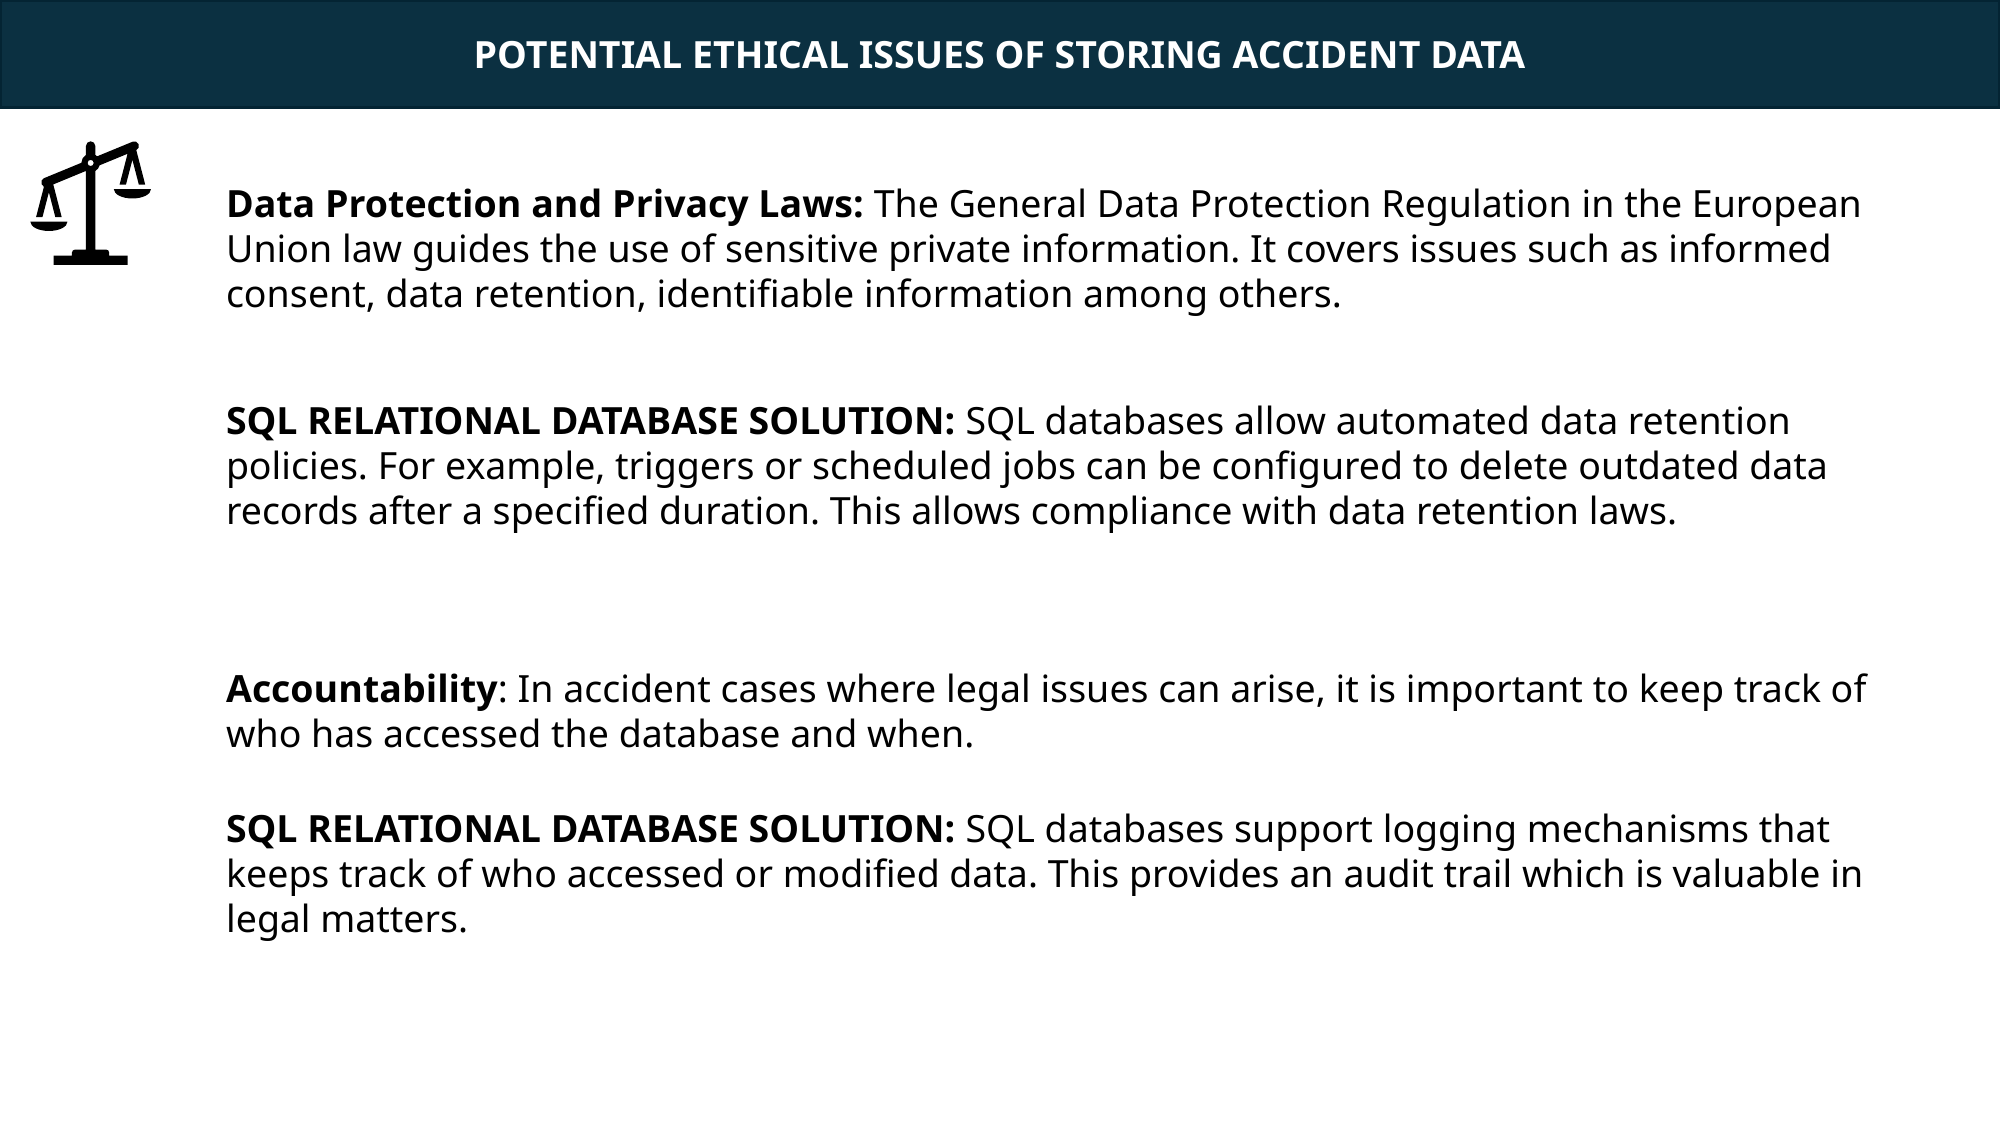

POTENTIAL ETHICAL ISSUES OF STORING ACCIDENT DATA
Data Protection and Privacy Laws: The General Data Protection Regulation in the European Union law guides the use of sensitive private information. It covers issues such as informed consent, data retention, identifiable information among others.
SQL RELATIONAL DATABASE SOLUTION: SQL databases allow automated data retention policies. For example, triggers or scheduled jobs can be configured to delete outdated data records after a specified duration. This allows compliance with data retention laws.
Accountability: In accident cases where legal issues can arise, it is important to keep track of who has accessed the database and when.
SQL RELATIONAL DATABASE SOLUTION: SQL databases support logging mechanisms that keeps track of who accessed or modified data. This provides an audit trail which is valuable in legal matters.